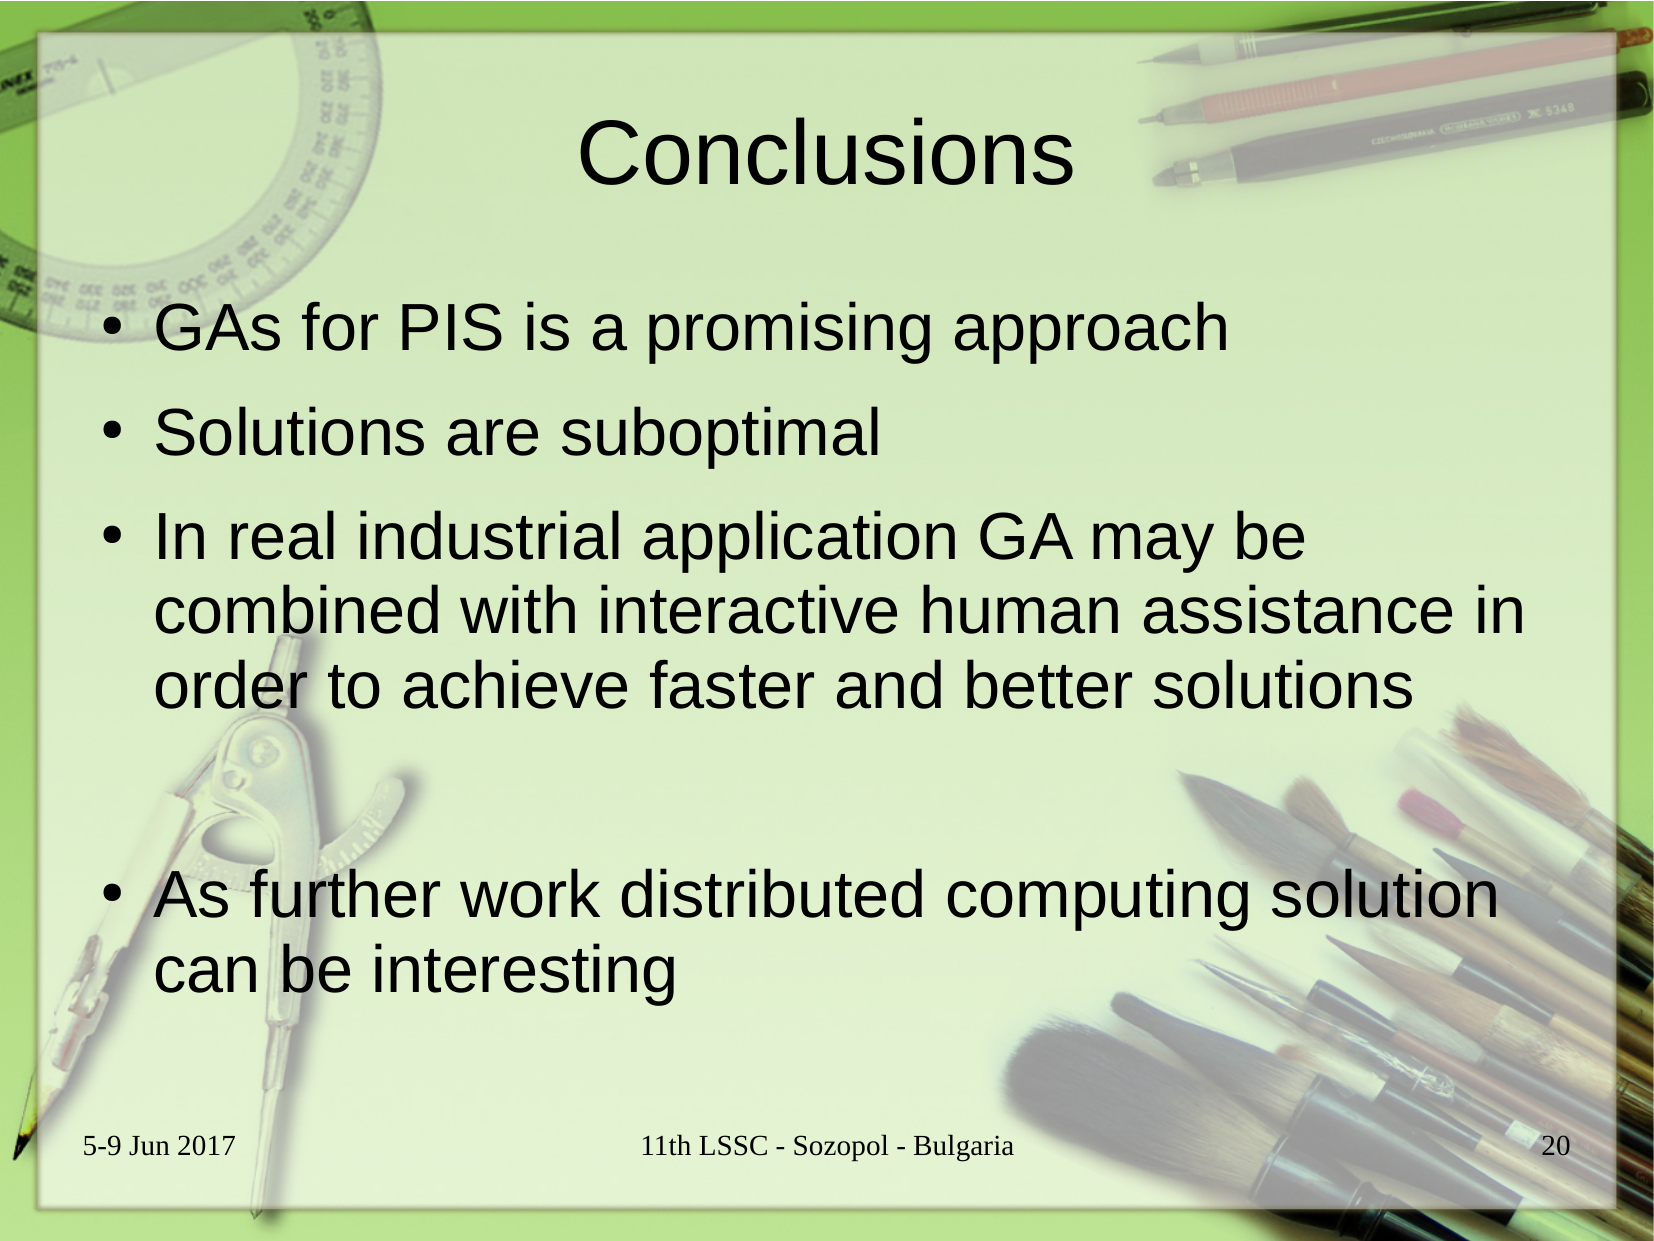

# Conclusions
GAs for PIS is a promising approach
Solutions are suboptimal
In real industrial application GA may be combined with interactive human assistance in order to achieve faster and better solutions
As further work distributed computing solution can be interesting
5-9 Jun 2017
11th LSSC - Sozopol - Bulgaria
20